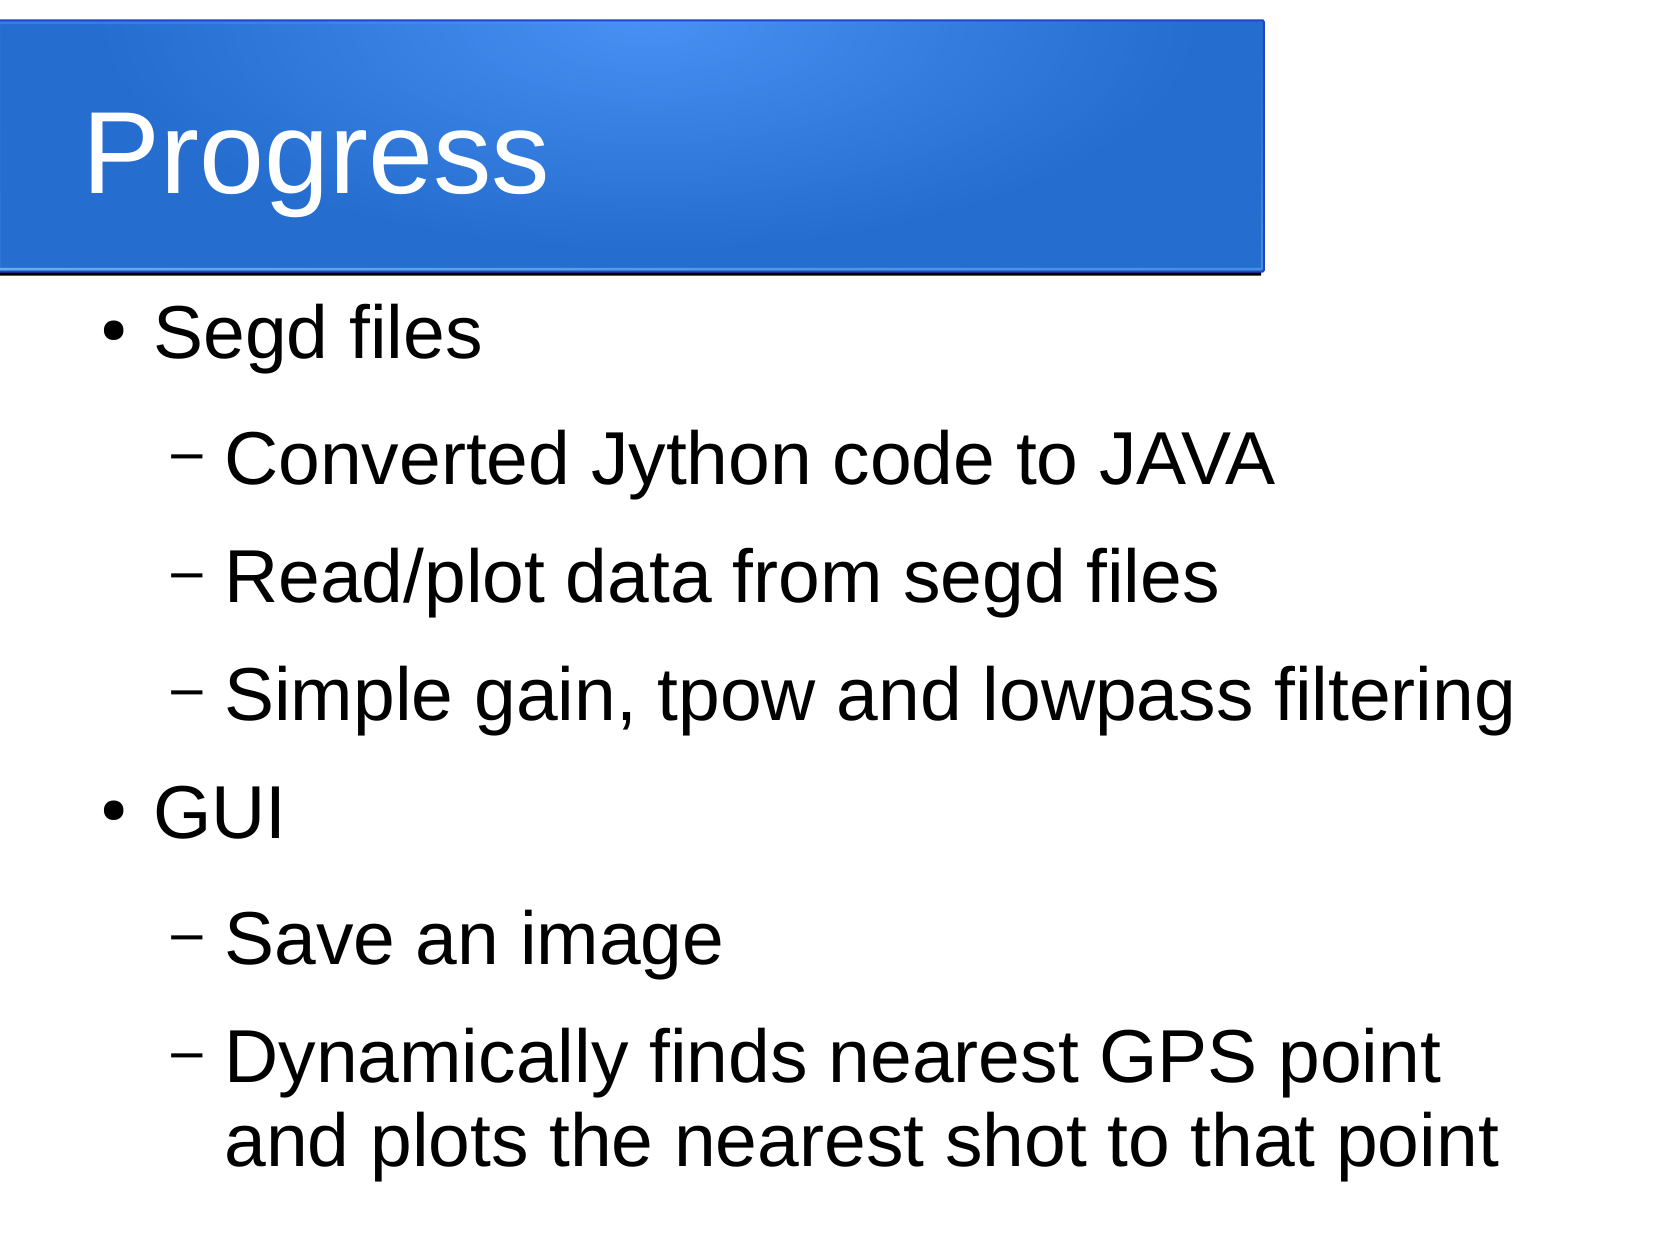

# Progress
Segd files
Converted Jython code to JAVA
Read/plot data from segd files
Simple gain, tpow and lowpass filtering
GUI
Save an image
Dynamically finds nearest GPS point and plots the nearest shot to that point